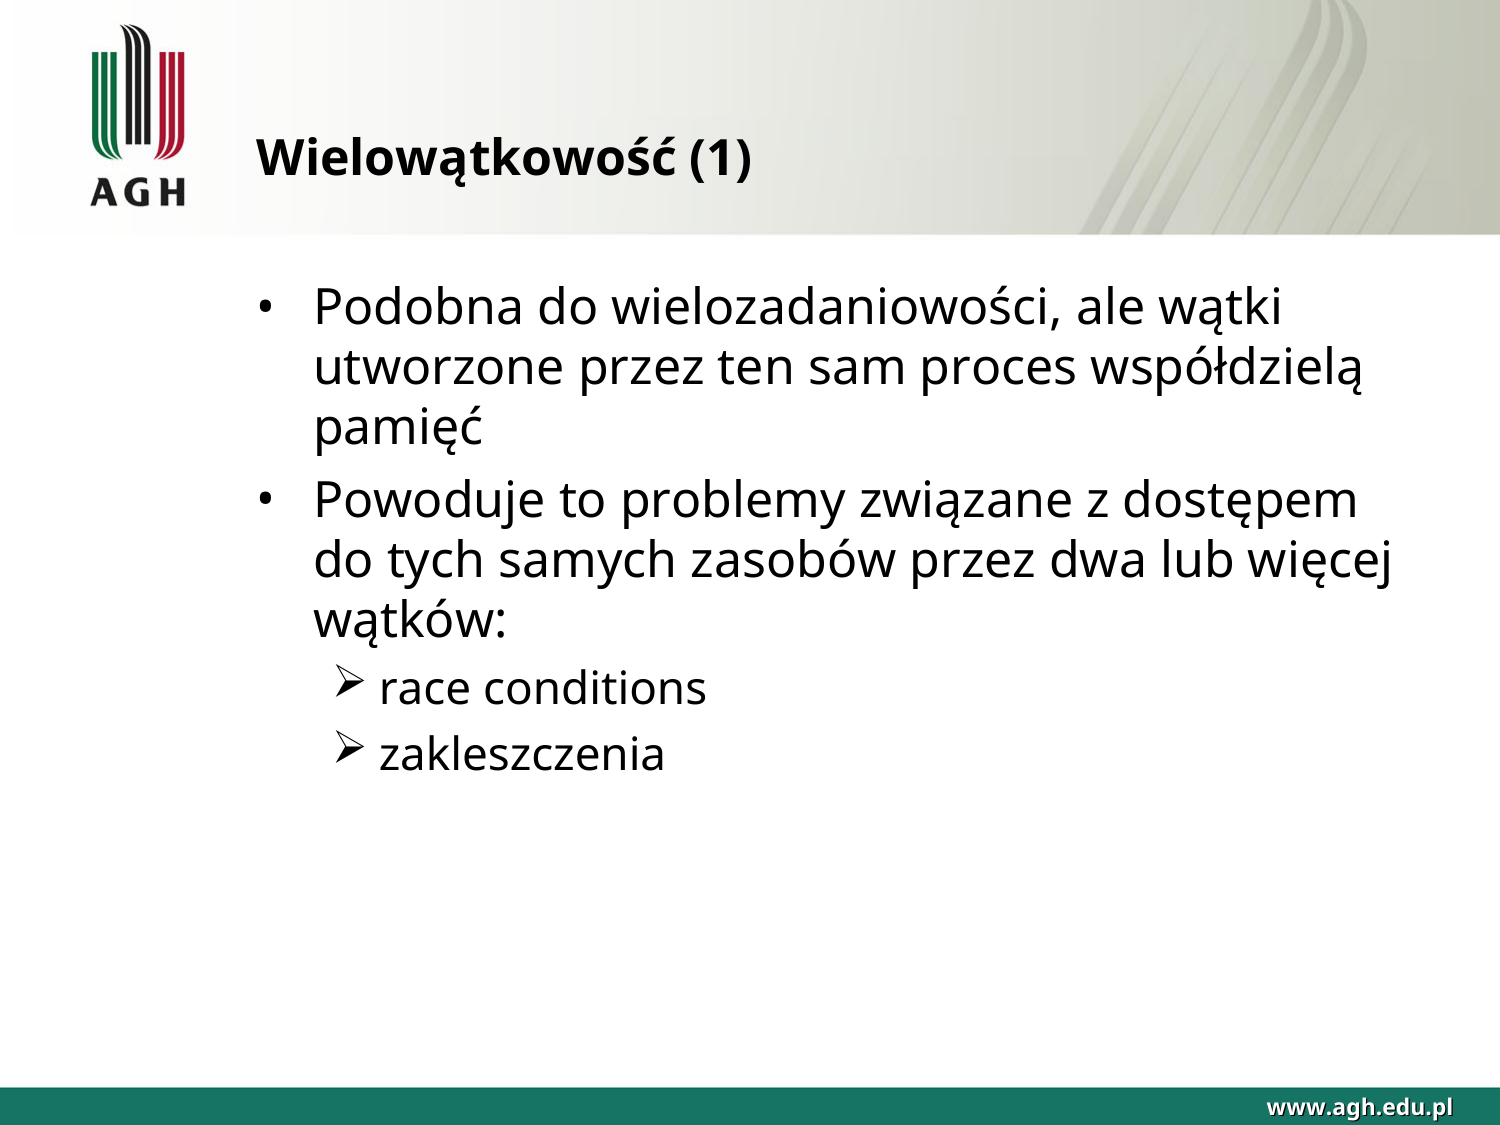

# Wielowątkowość (1)
Podobna do wielozadaniowości, ale wątki utworzone przez ten sam proces współdzielą pamięć
Powoduje to problemy związane z dostępem do tych samych zasobów przez dwa lub więcej wątków:
race conditions
zakleszczenia
www.agh.edu.pl